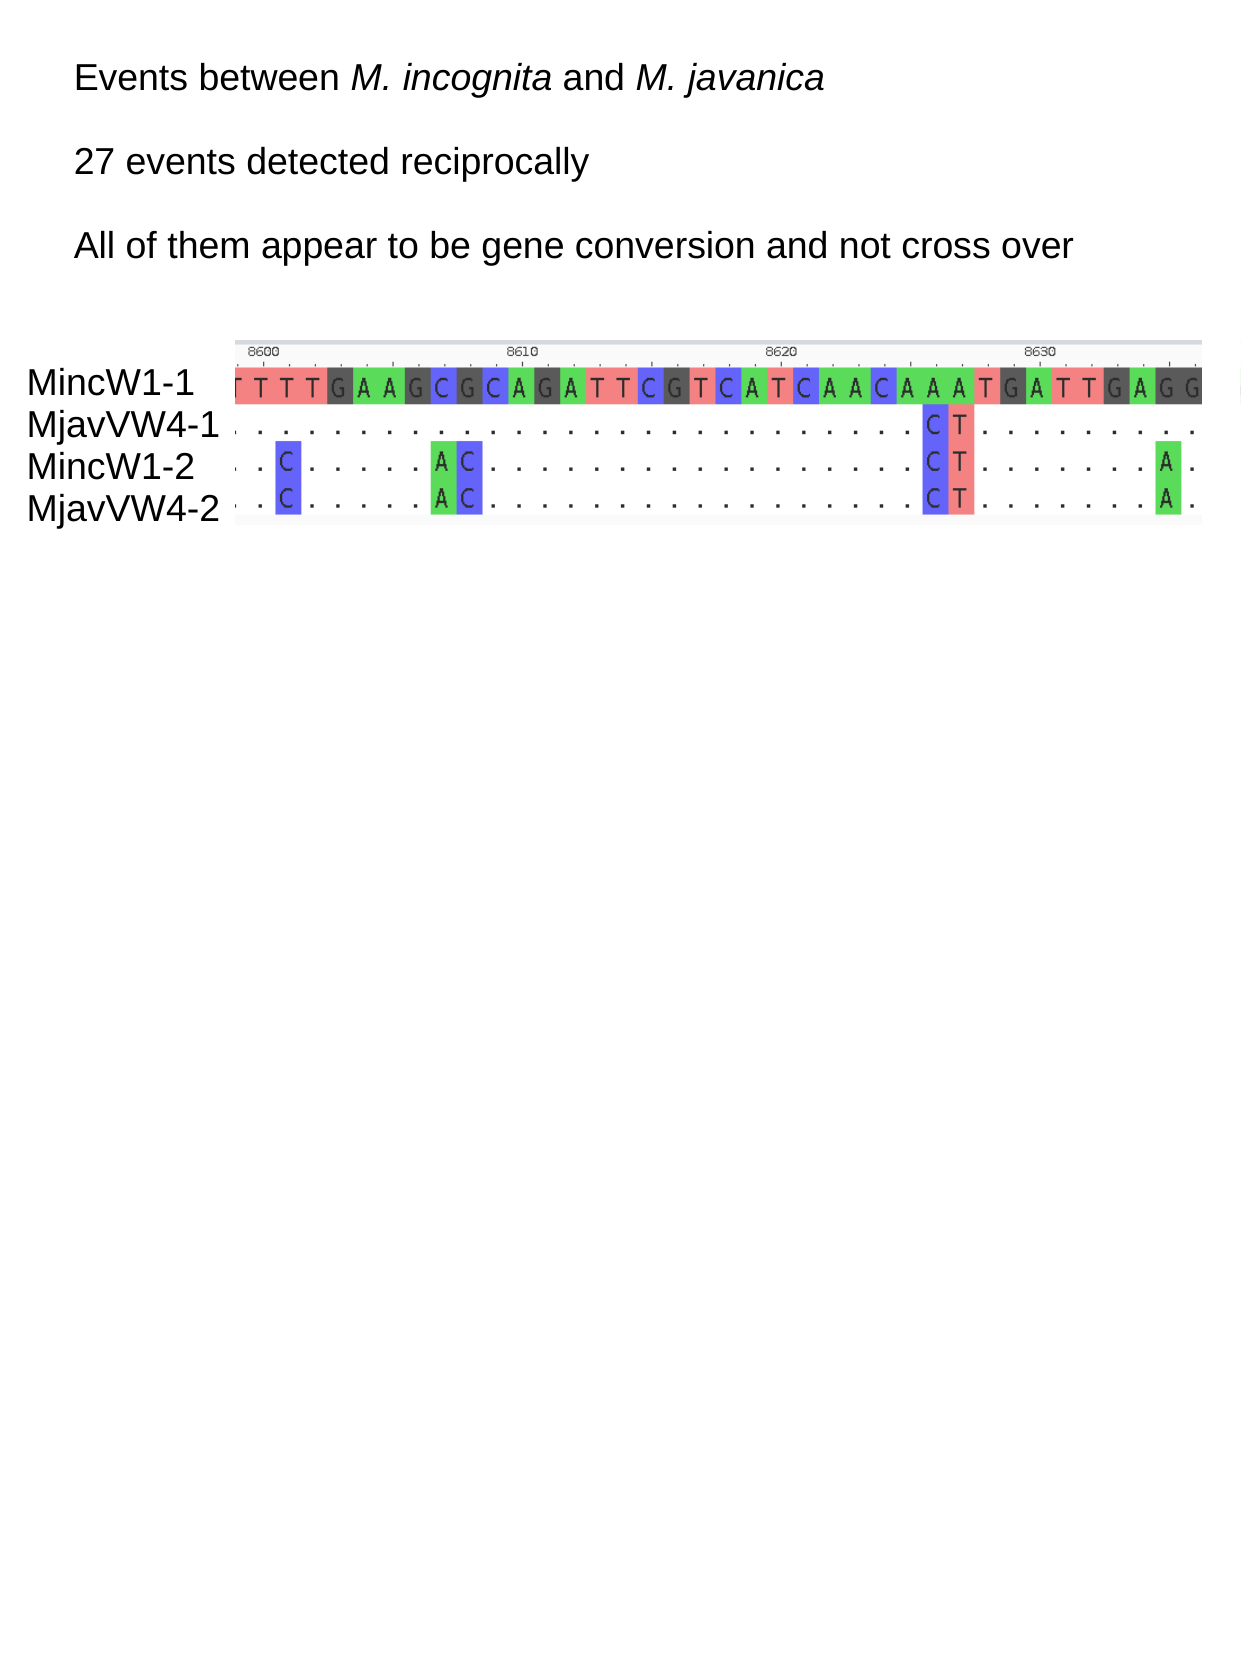

Events between M. incognita and M. javanica
27 events detected reciprocally
All of them appear to be gene conversion and not cross over
MincW1-1
MjavVW4-1
MincW1-2
MjavVW4-2